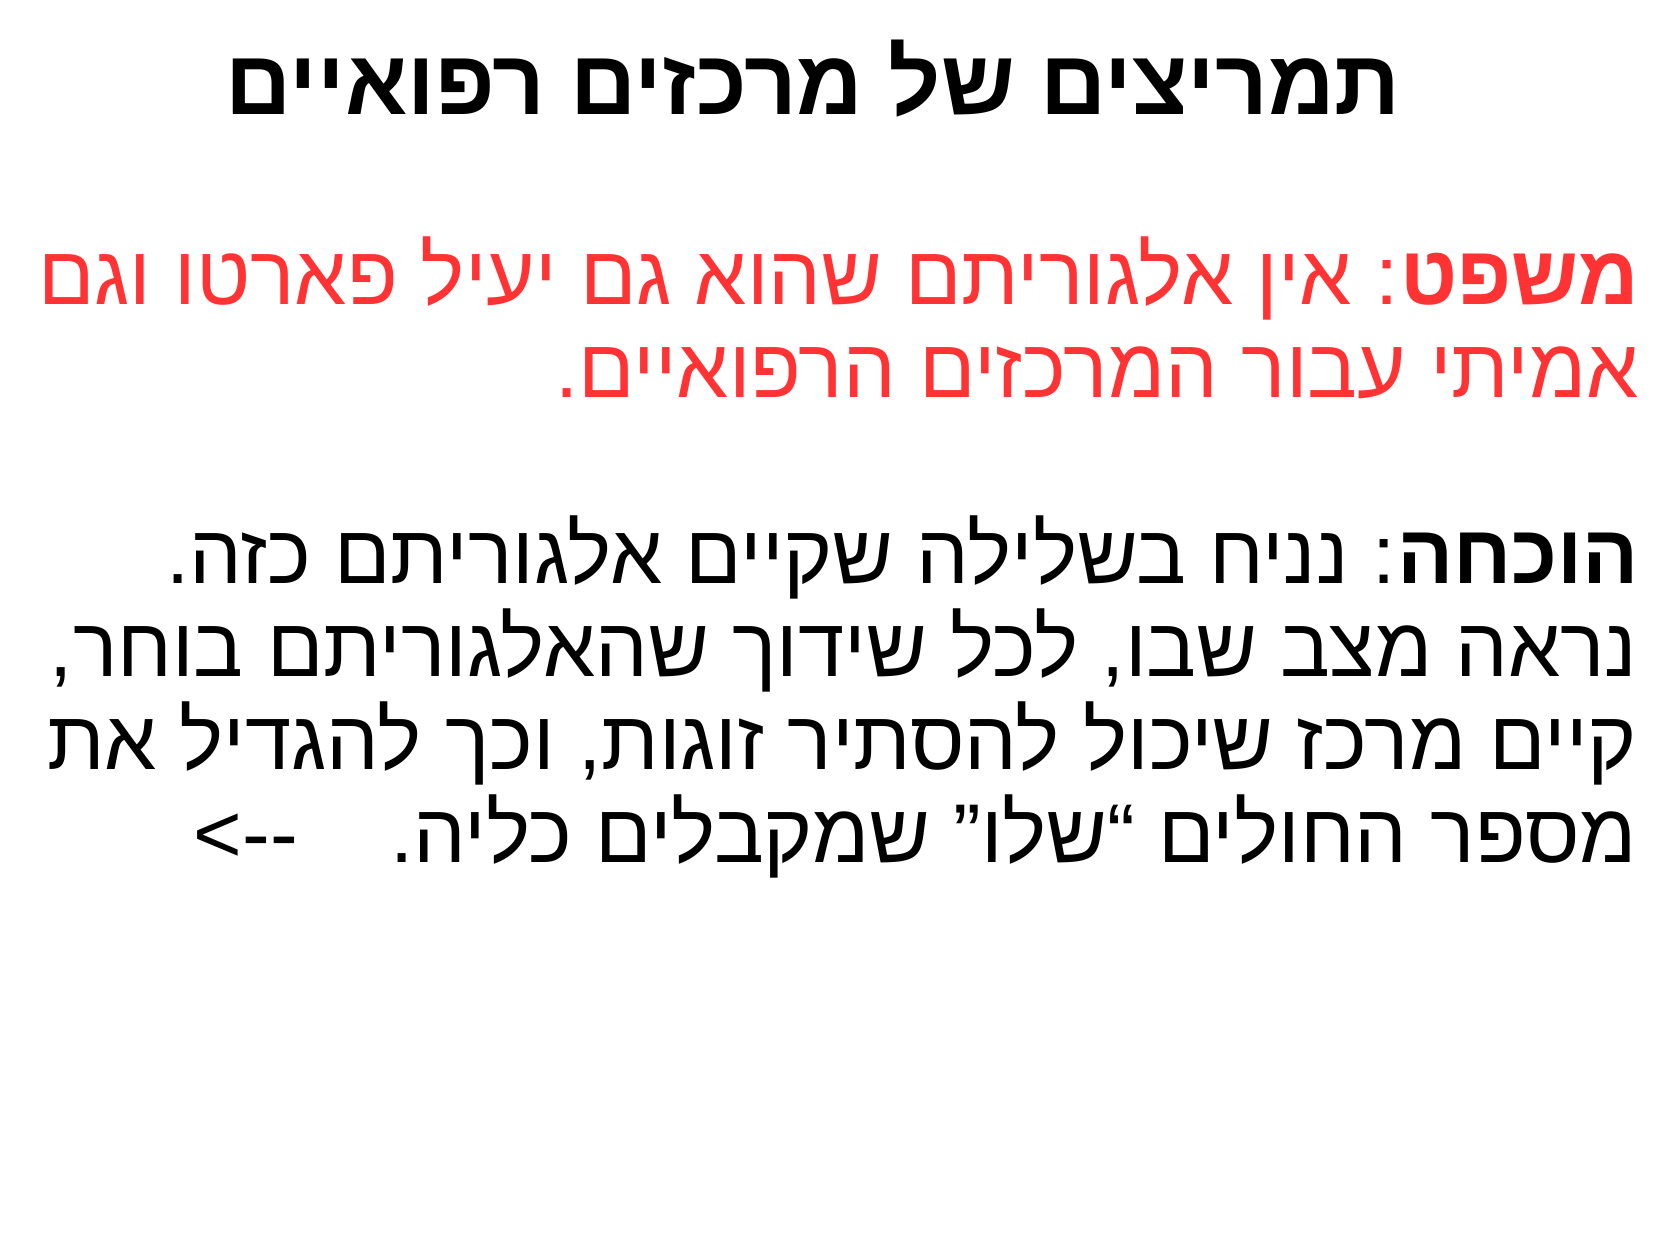

# תמריצים של מרכזים רפואיים
משפט: אין אלגוריתם שהוא גם יעיל פארטו וגם אמיתי עבור המרכזים הרפואיים.
הוכחה: נניח בשלילה שקיים אלגוריתם כזה. נראה מצב שבו, לכל שידוך שהאלגוריתם בוחר, קיים מרכז שיכול להסתיר זוגות, וכך להגדיל את מספר החולים “שלו” שמקבלים כליה. -->